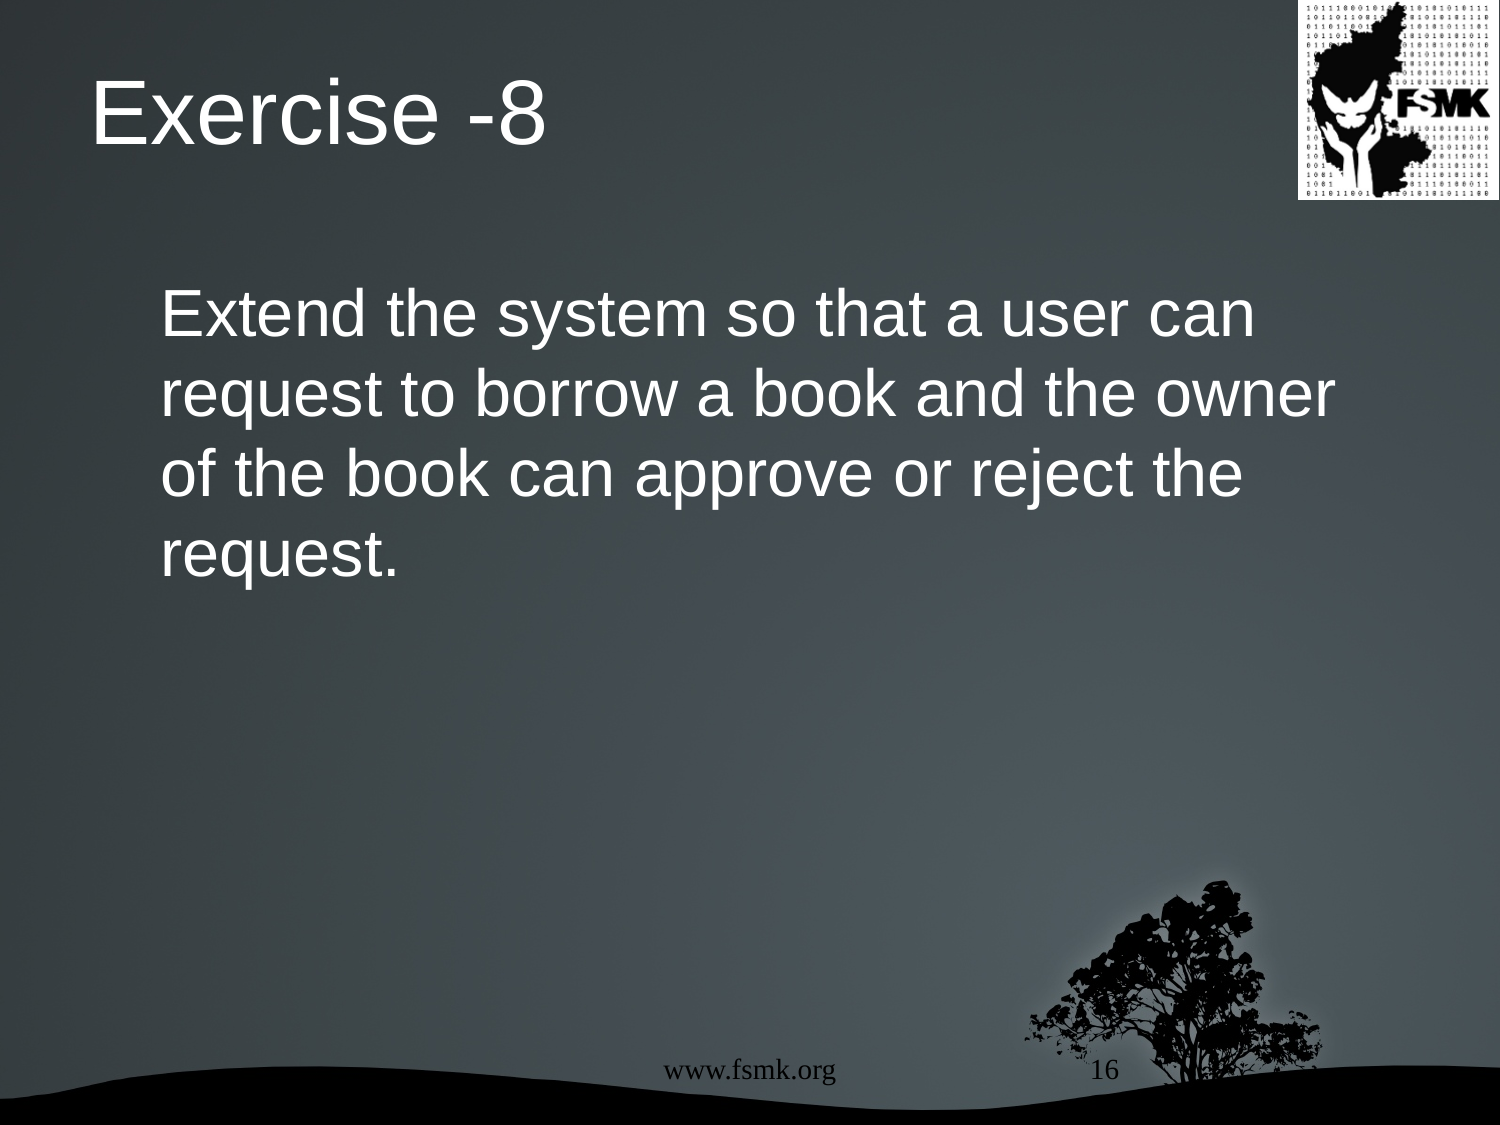

# Exercise -8
Extend the system so that a user can request to borrow a book and the owner of the book can approve or reject the request.
www.fsmk.org